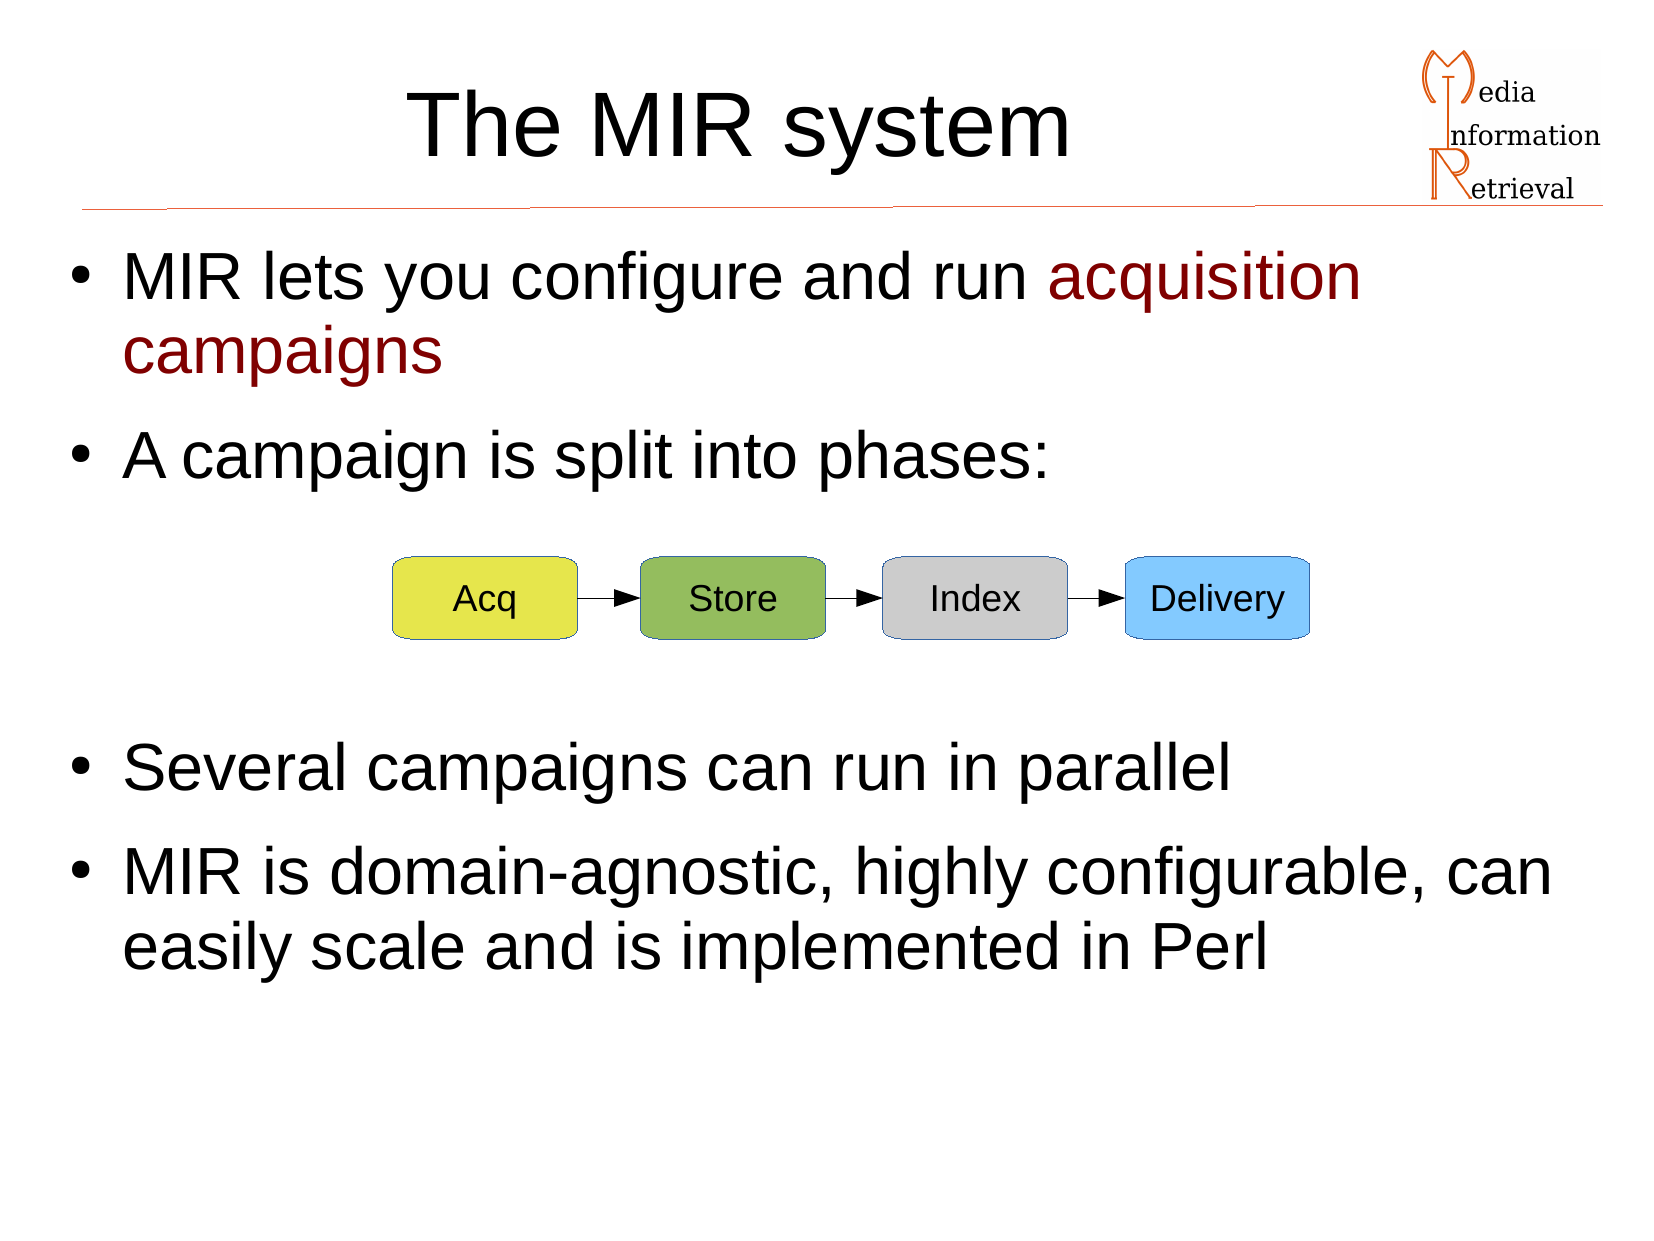

# The MIR system
MIR lets you configure and run acquisition campaigns
A campaign is split into phases:
Several campaigns can run in parallel
MIR is domain-agnostic, highly configurable, can easily scale and is implemented in Perl
Acq
Store
Index
Delivery